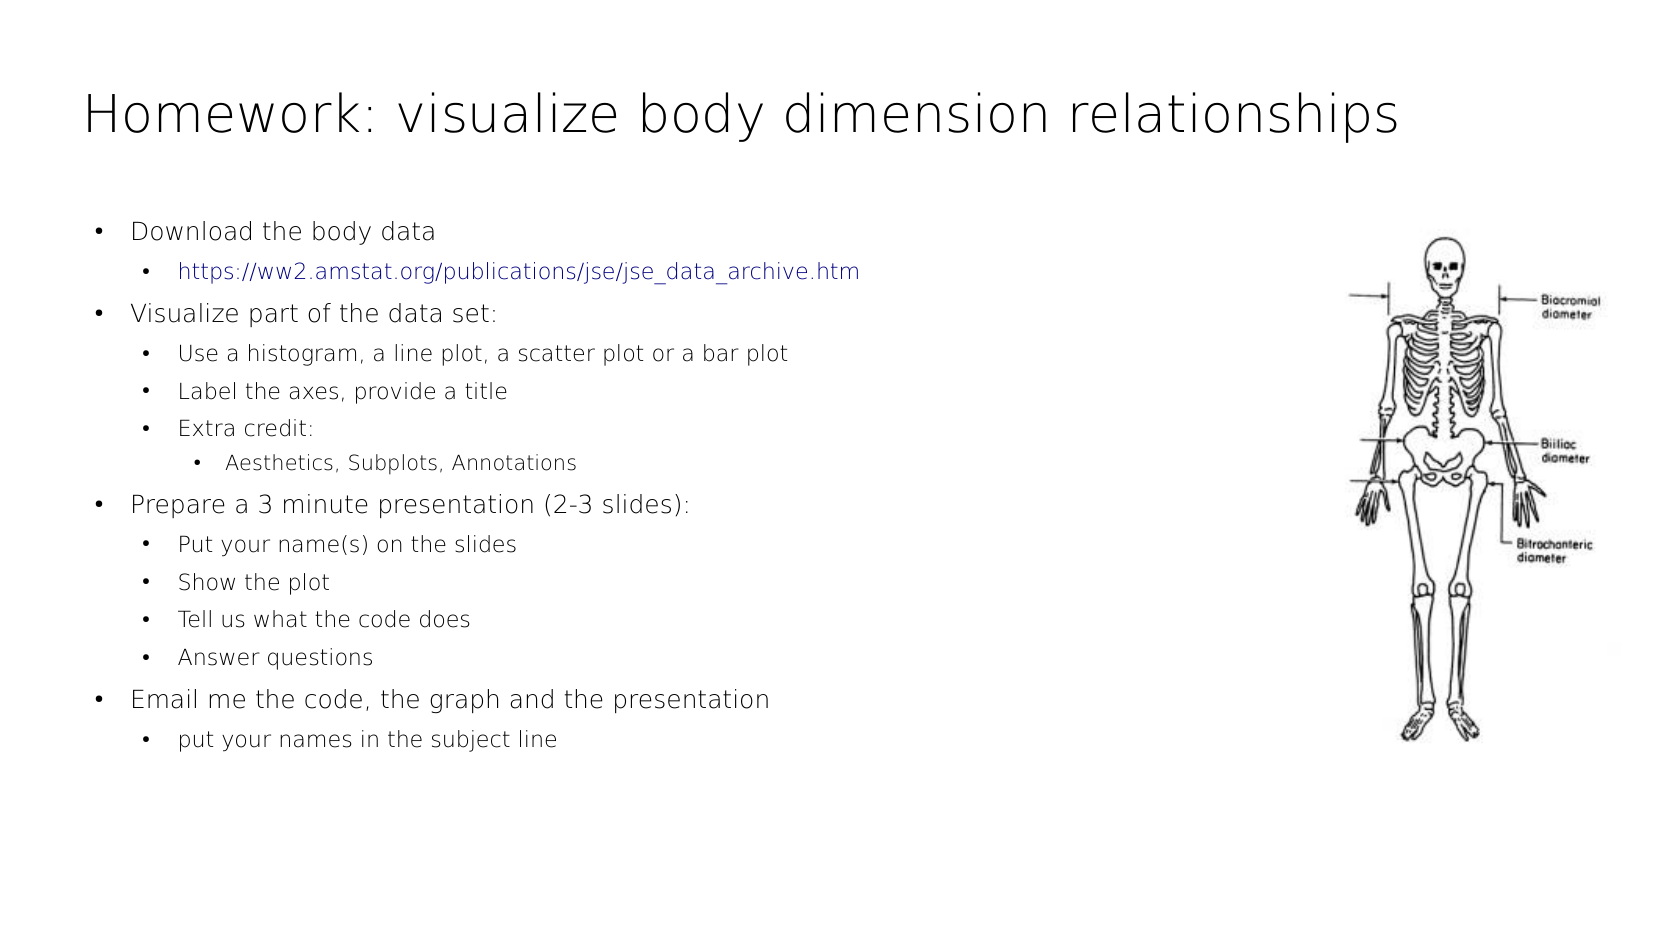

# Homework: visualize body dimension relationships
Download the body data
https://ww2.amstat.org/publications/jse/jse_data_archive.htm
Visualize part of the data set:
Use a histogram, a line plot, a scatter plot or a bar plot
Label the axes, provide a title
Extra credit:
Aesthetics, Subplots, Annotations
Prepare a 3 minute presentation (2-3 slides):
Put your name(s) on the slides
Show the plot
Tell us what the code does
Answer questions
Email me the code, the graph and the presentation
put your names in the subject line